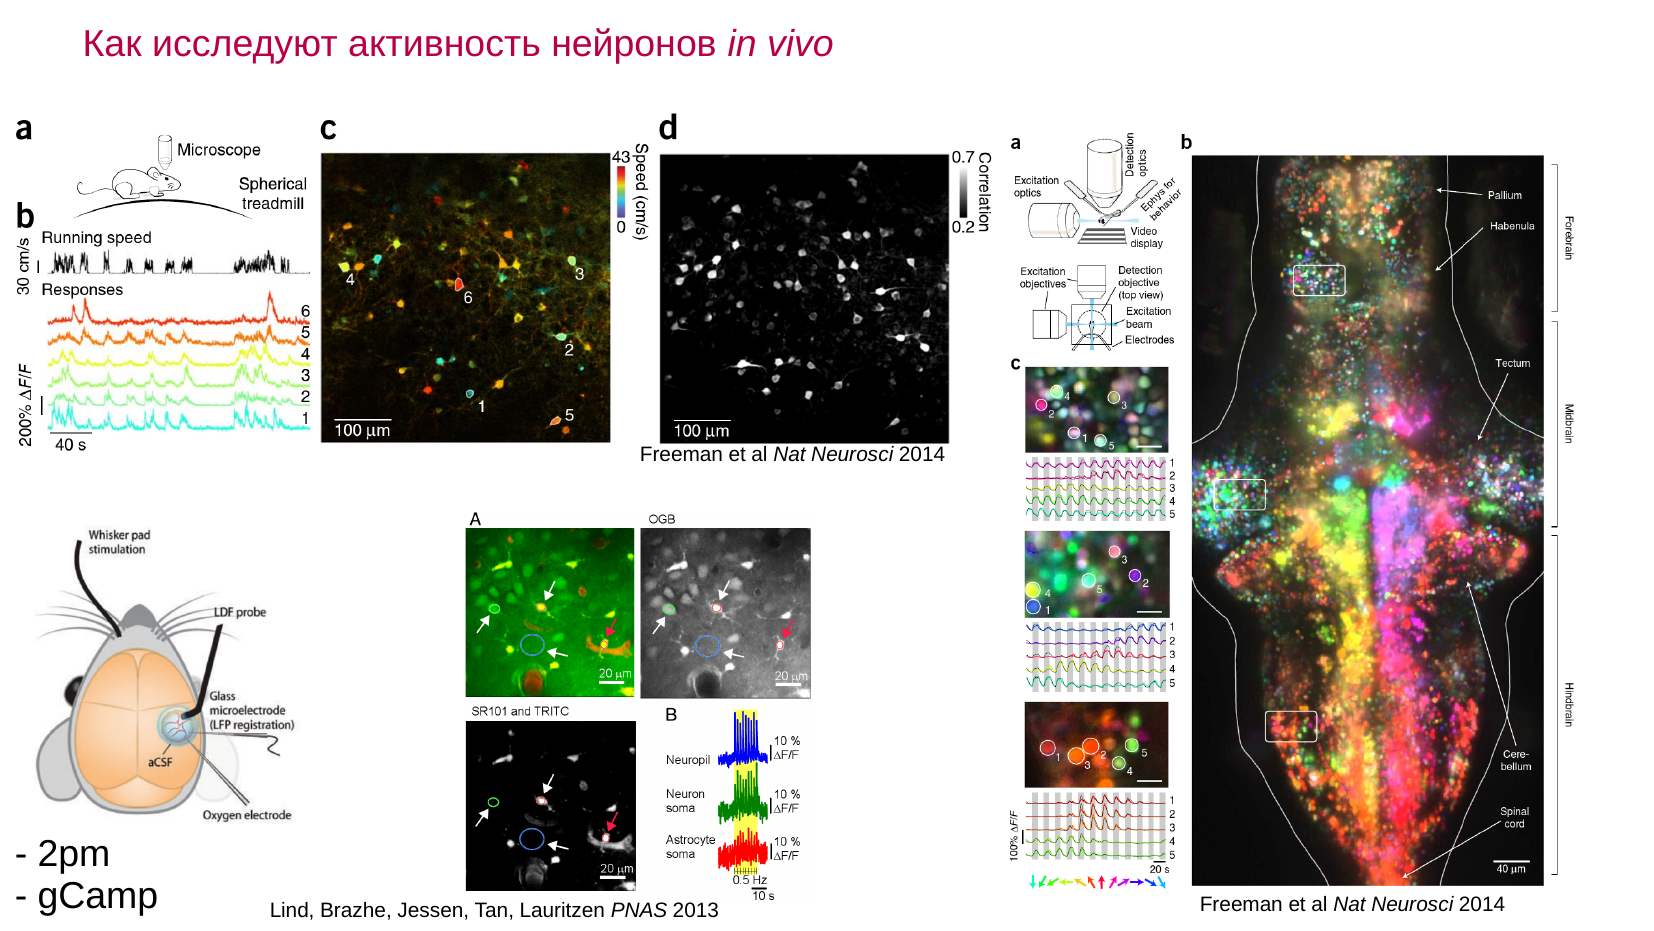

# Как исследуют активность нейронов in vivo
Freeman et al Nat Neurosci 2014
- 2pm
- gCamp
59
Freeman et al Nat Neurosci 2014
Lind, Brazhe, Jessen, Tan, Lauritzen PNAS 2013